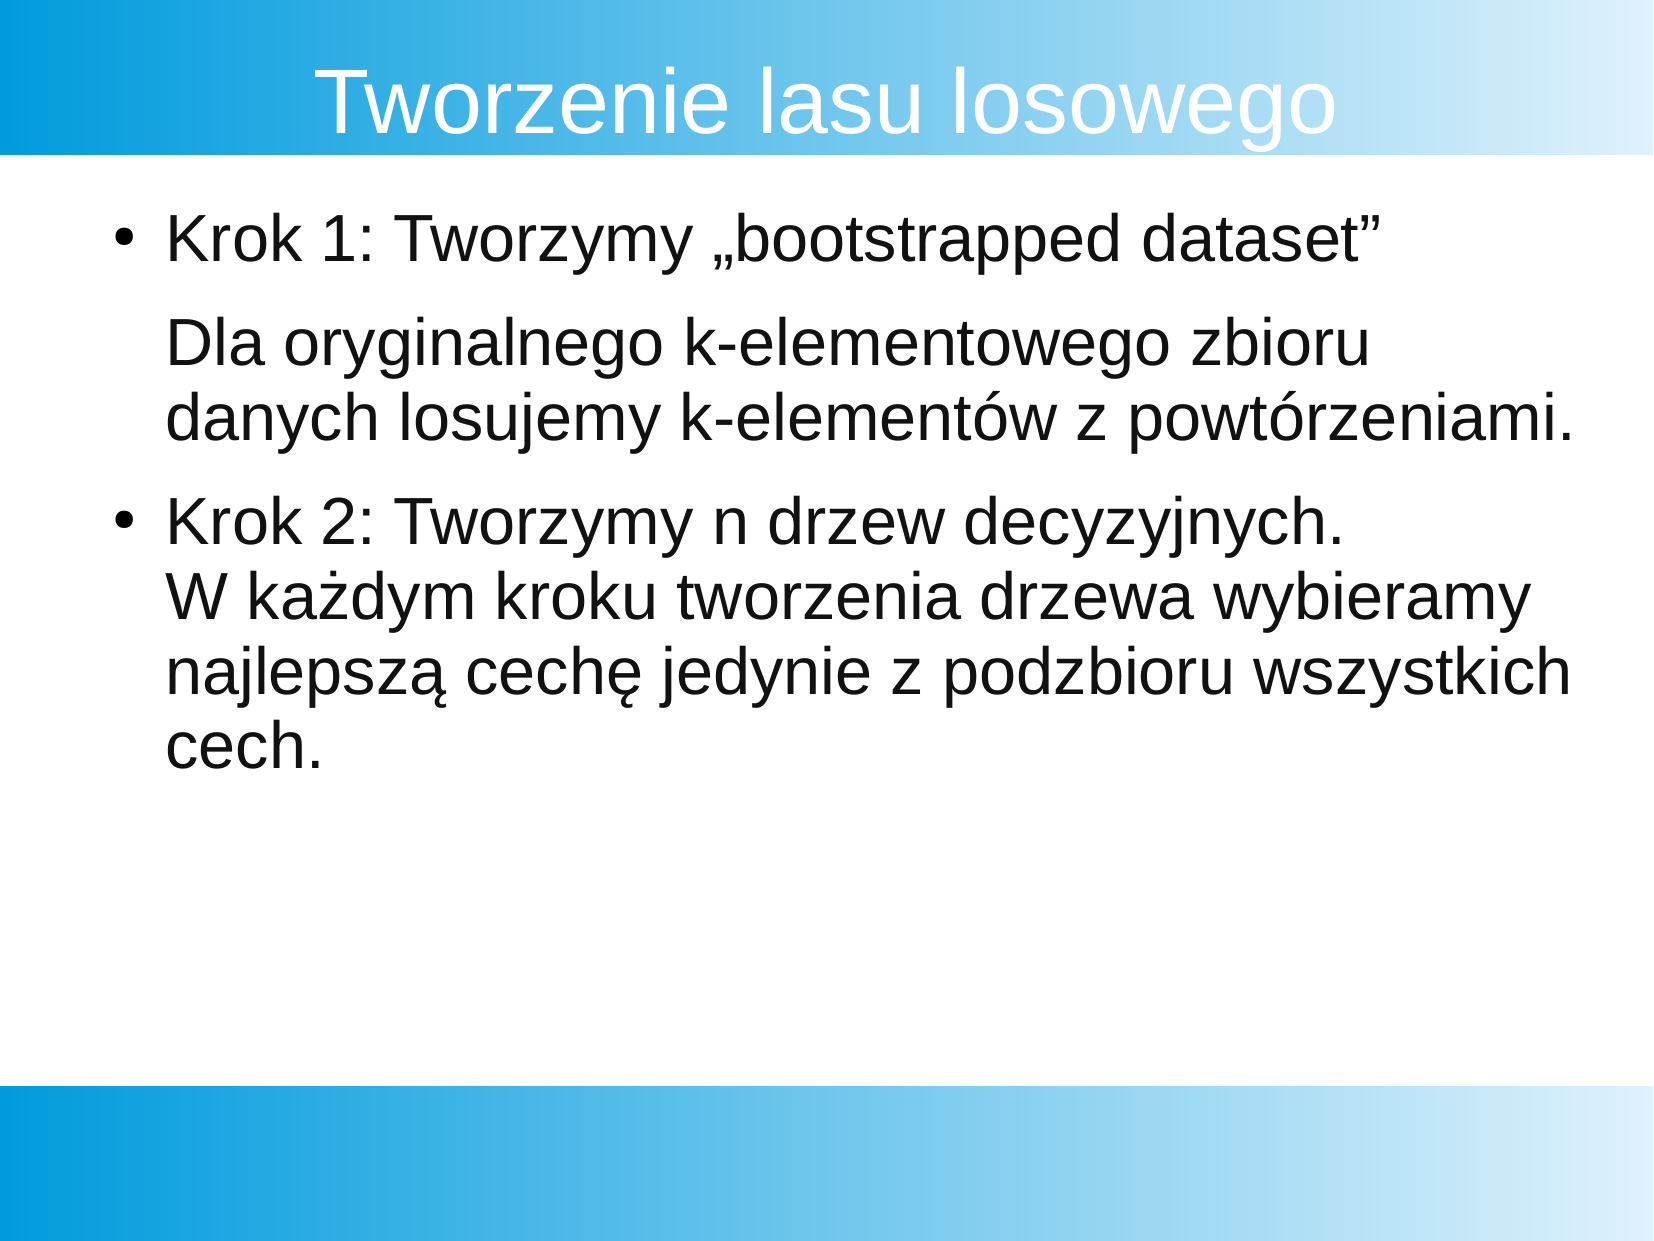

# Tworzenie lasu losowego
Krok 1: Tworzymy „bootstrapped dataset”
Dla oryginalnego k-elementowego zbioru danych losujemy k-elementów z powtórzeniami.
Krok 2: Tworzymy n drzew decyzyjnych.
W każdym kroku tworzenia drzewa wybieramy najlepszą cechę jedynie z podzbioru wszystkich cech.